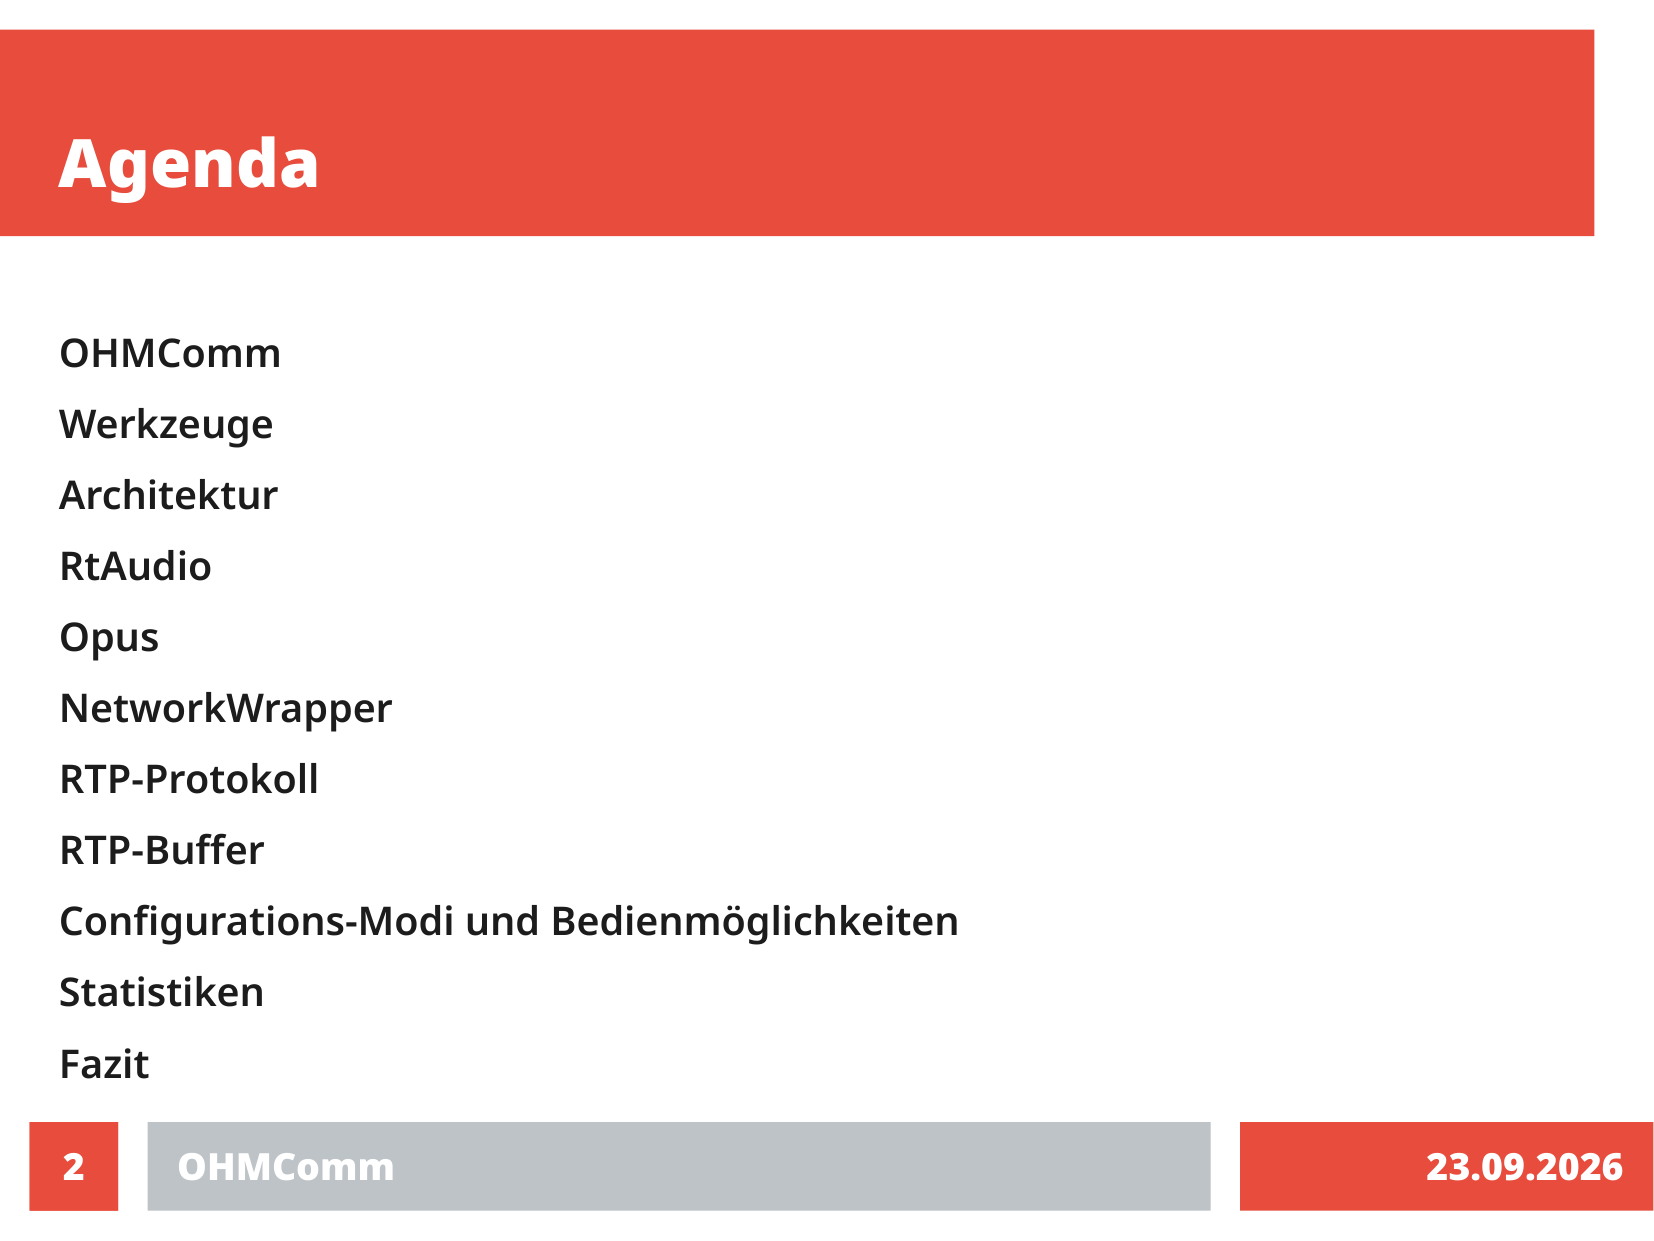

# Agenda
OHMComm
Werkzeuge
Architektur
RtAudio
Opus
NetworkWrapper
RTP-Protokoll
RTP-Buffer
Configurations-Modi und Bedienmöglichkeiten
Statistiken
Fazit
2
OHMComm